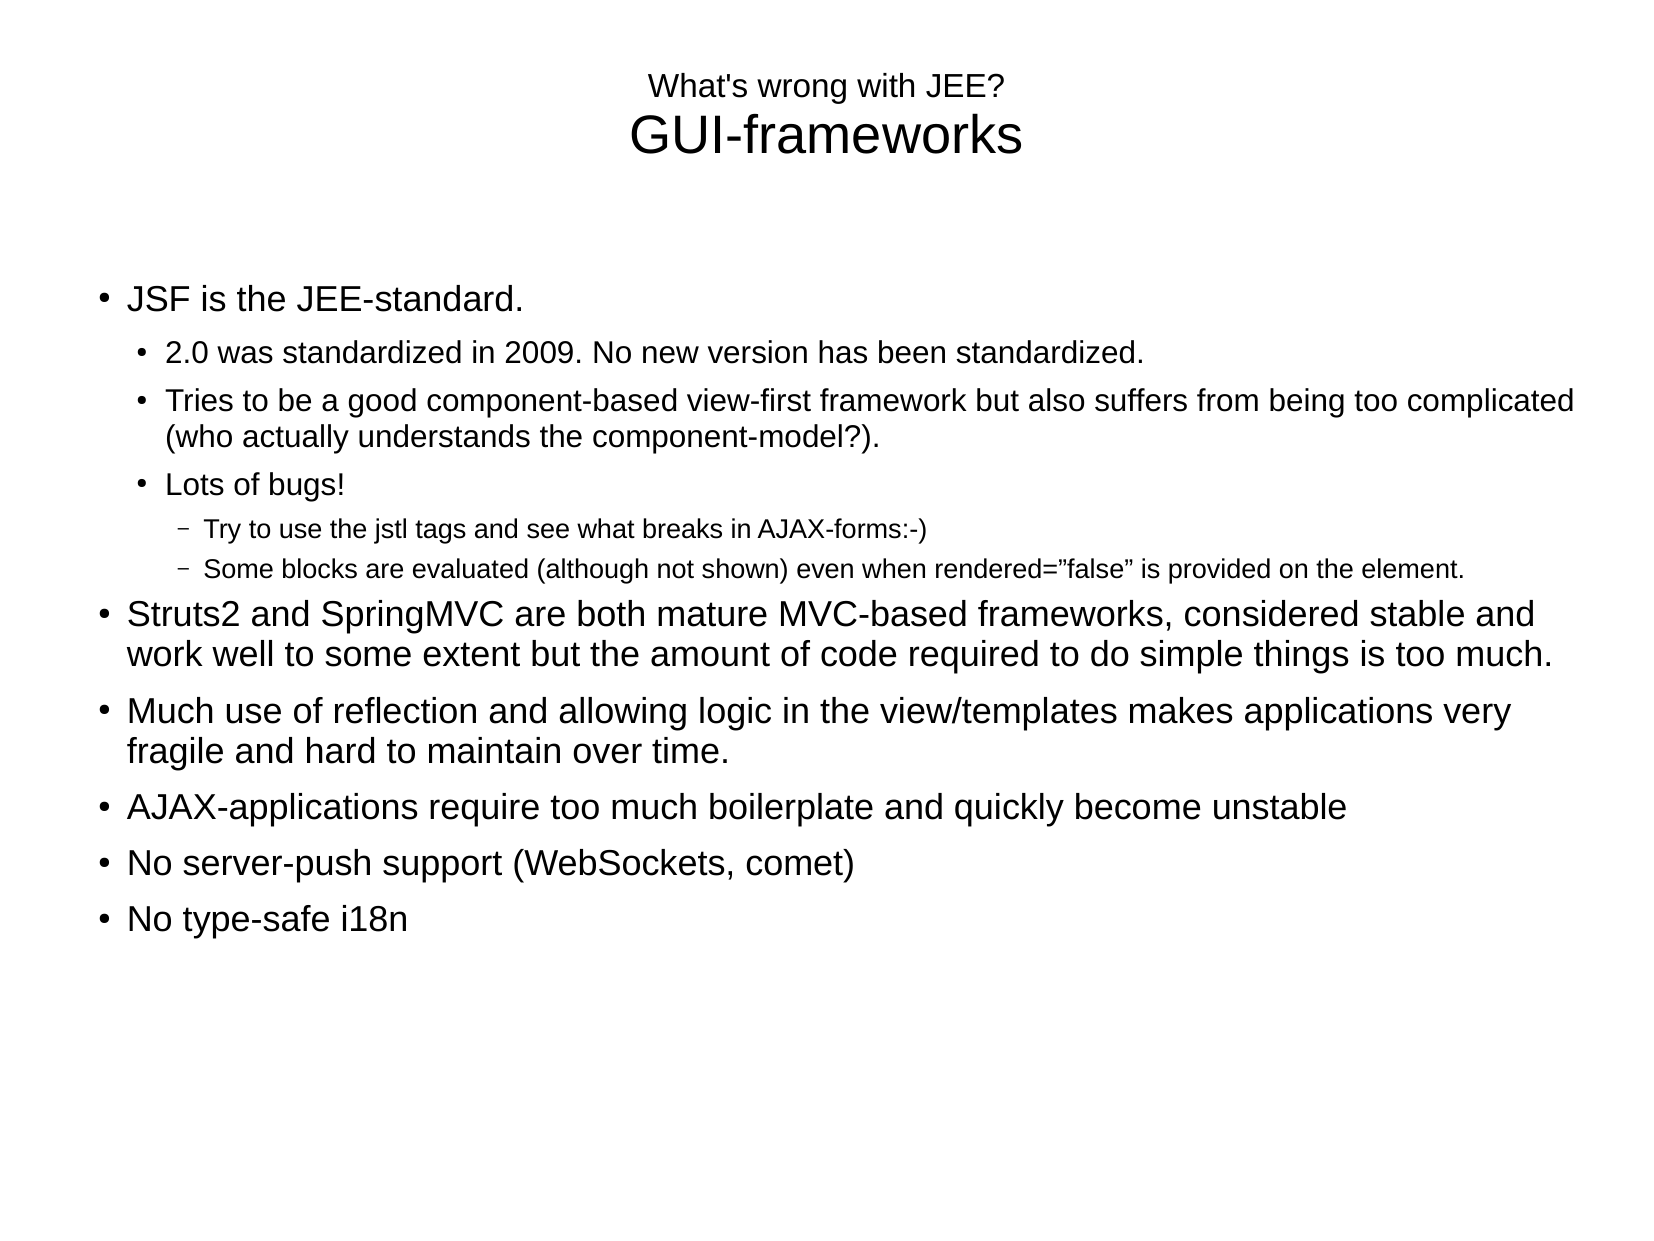

What's wrong with JEE?
GUI-frameworks
# JSF is the JEE-standard.
2.0 was standardized in 2009. No new version has been standardized.
Tries to be a good component-based view-first framework but also suffers from being too complicated (who actually understands the component-model?).
Lots of bugs!
Try to use the jstl tags and see what breaks in AJAX-forms:-)
Some blocks are evaluated (although not shown) even when rendered=”false” is provided on the element.
Struts2 and SpringMVC are both mature MVC-based frameworks, considered stable and work well to some extent but the amount of code required to do simple things is too much.
Much use of reflection and allowing logic in the view/templates makes applications very fragile and hard to maintain over time.
AJAX-applications require too much boilerplate and quickly become unstable
No server-push support (WebSockets, comet)
No type-safe i18n